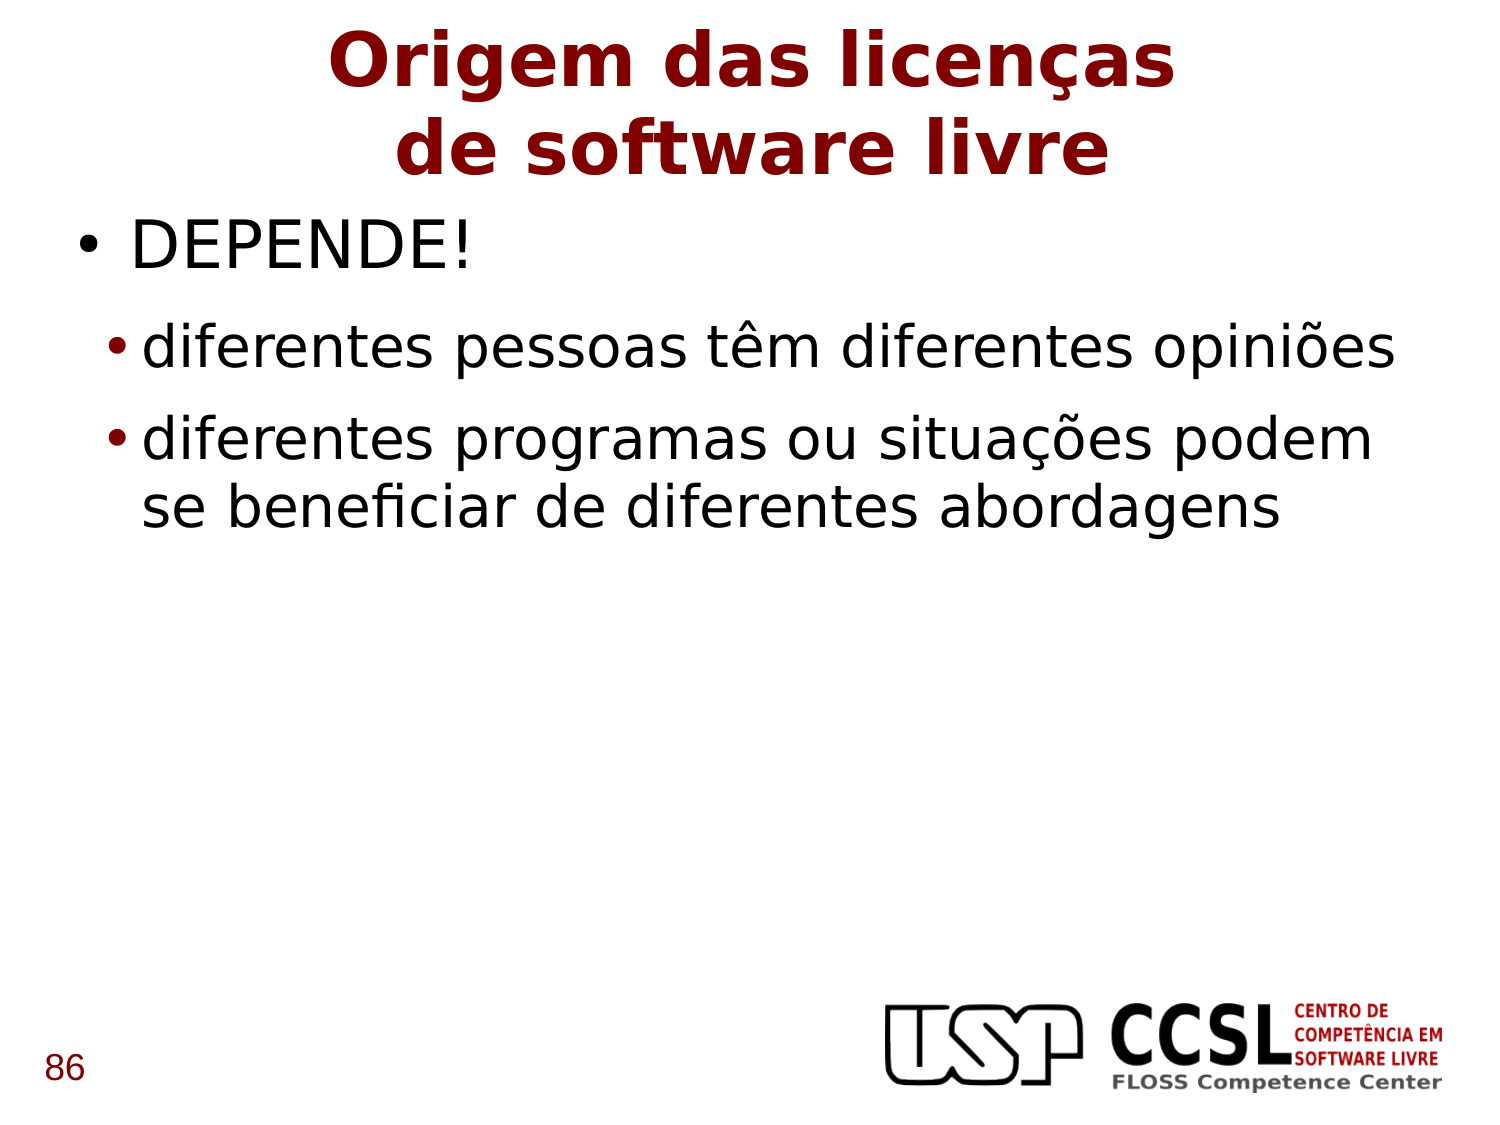

# Origem das licenças de software livre
DEPENDE!
diferentes pessoas têm diferentes opiniões
diferentes programas ou situações podem se beneficiar de diferentes abordagens